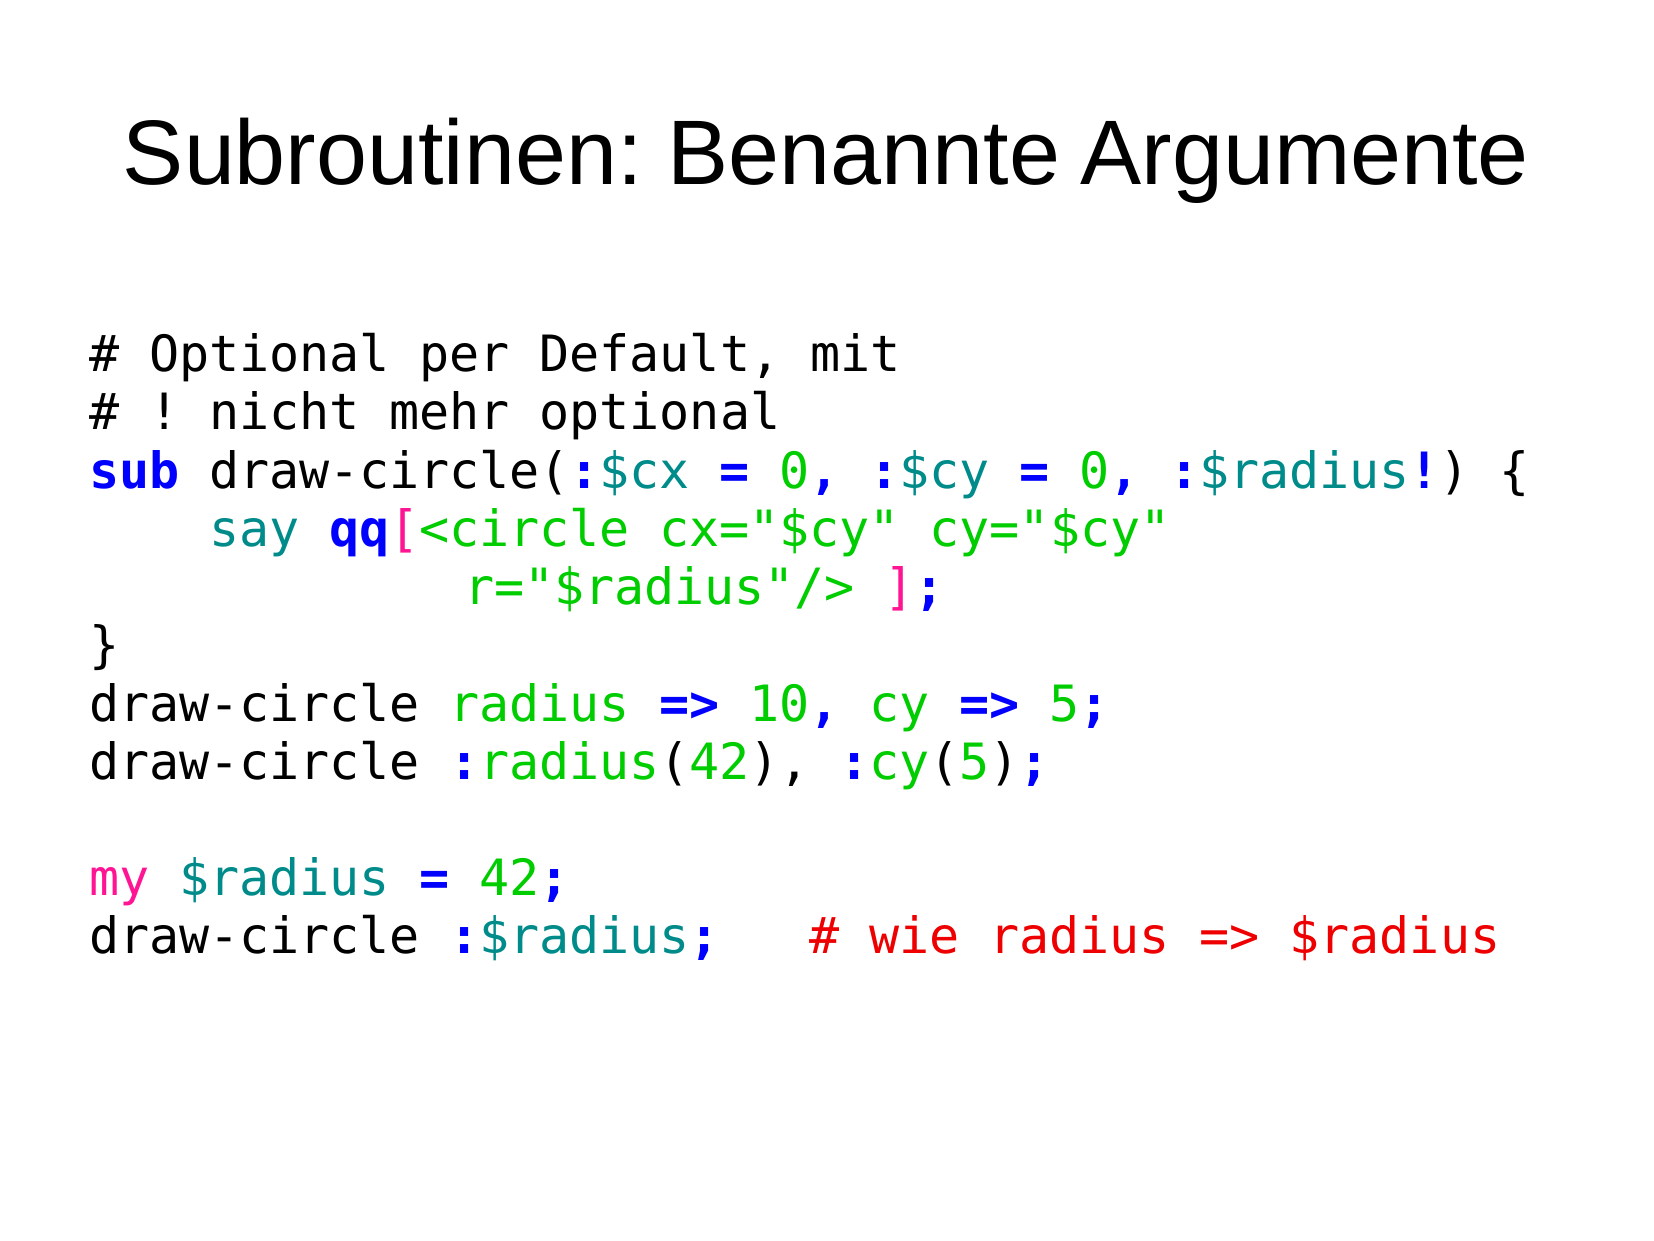

# Subroutinen: Benannte Argumente
# Optional per Default, mit
# ! nicht mehr optional
sub draw-circle(:$cx = 0, :$cy = 0, :$radius!) {
 say qq[<circle cx="$cy" cy="$cy"
					r="$radius"/> ];
}
draw-circle radius => 10, cy => 5;
draw-circle :radius(42), :cy(5);
my $radius = 42;
draw-circle :$radius; # wie radius => $radius